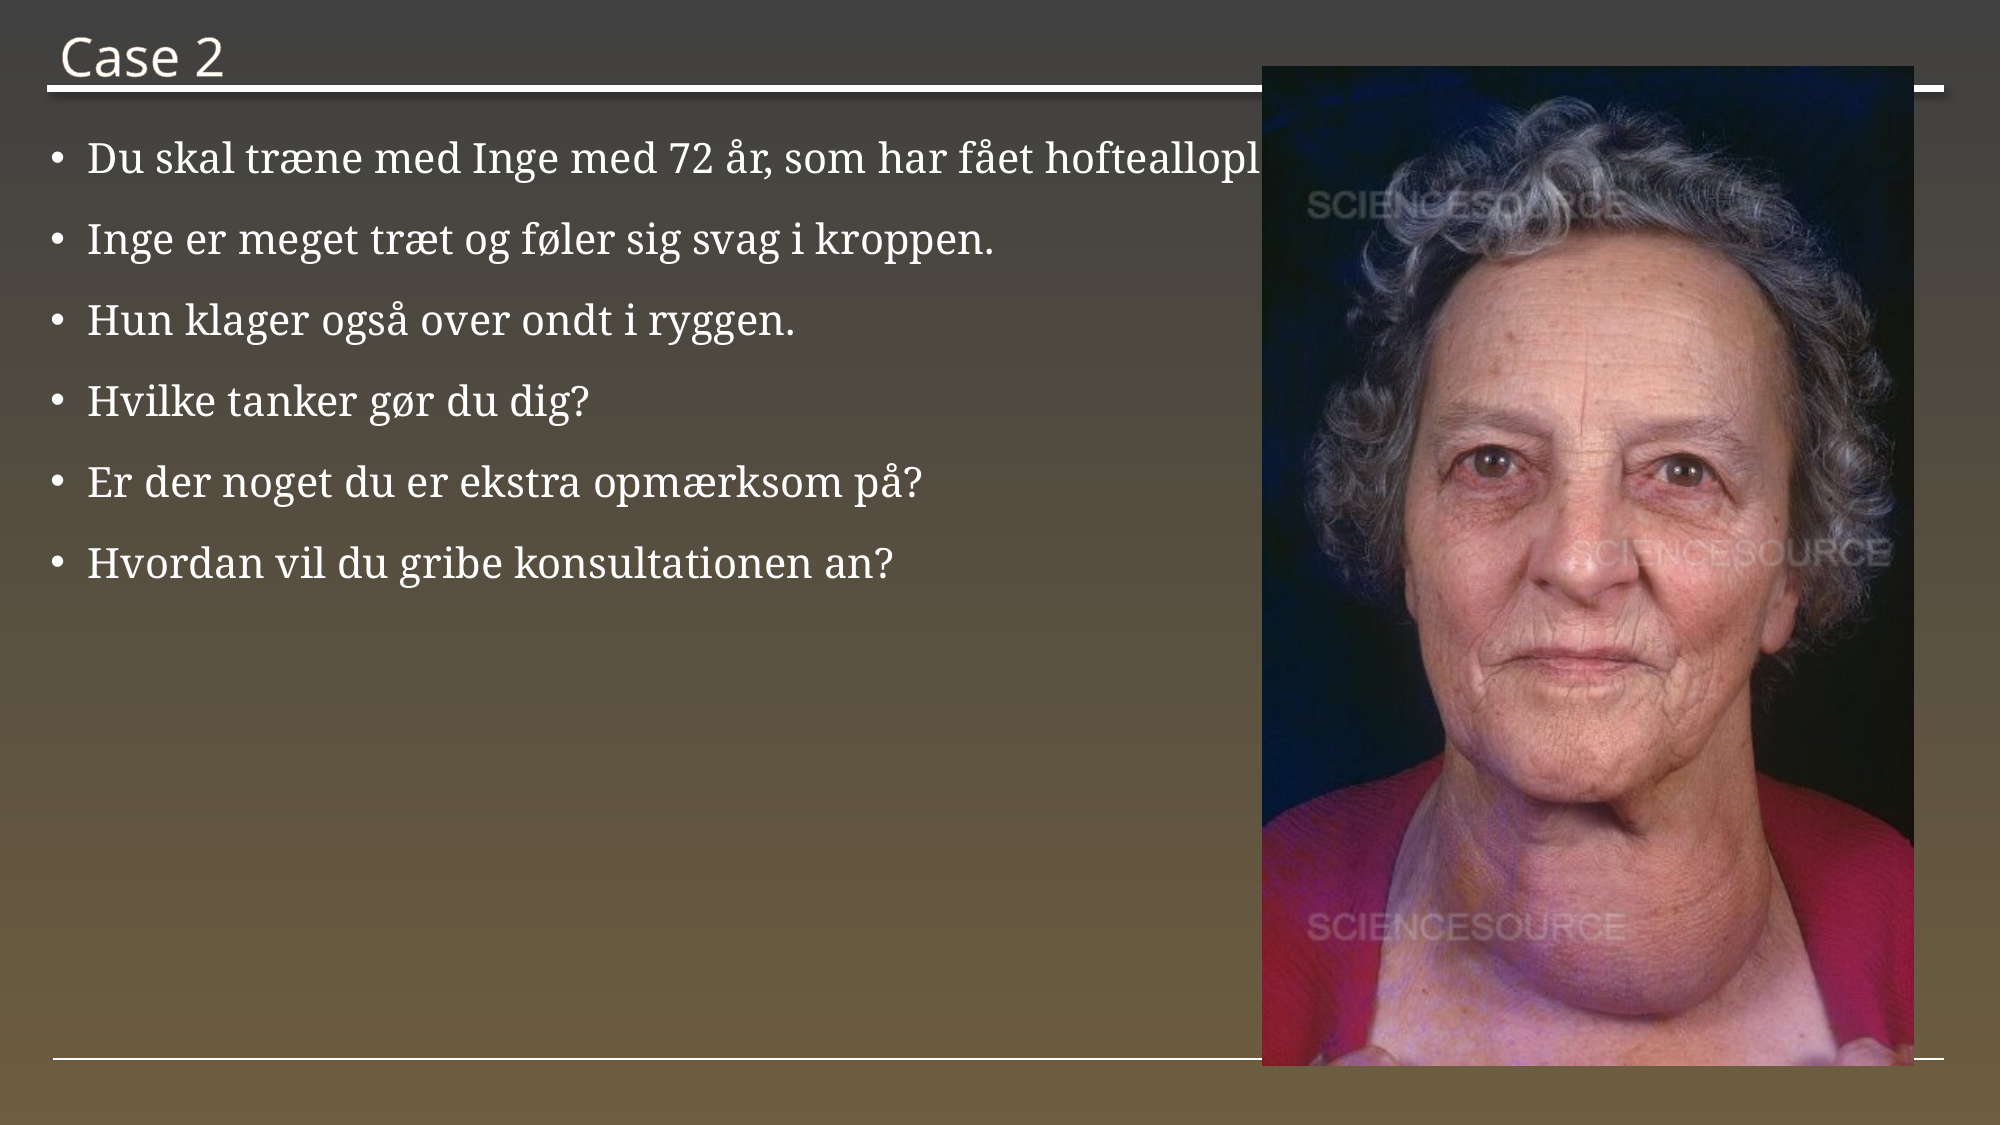

# Case 2
Du skal træne med Inge med 72 år, som har fået hoftealloplastik efter hoftenær fraktur.
Inge er meget træt og føler sig svag i kroppen.
Hun klager også over ondt i ryggen.
Hvilke tanker gør du dig?
Er der noget du er ekstra opmærksom på?
Hvordan vil du gribe konsultationen an?